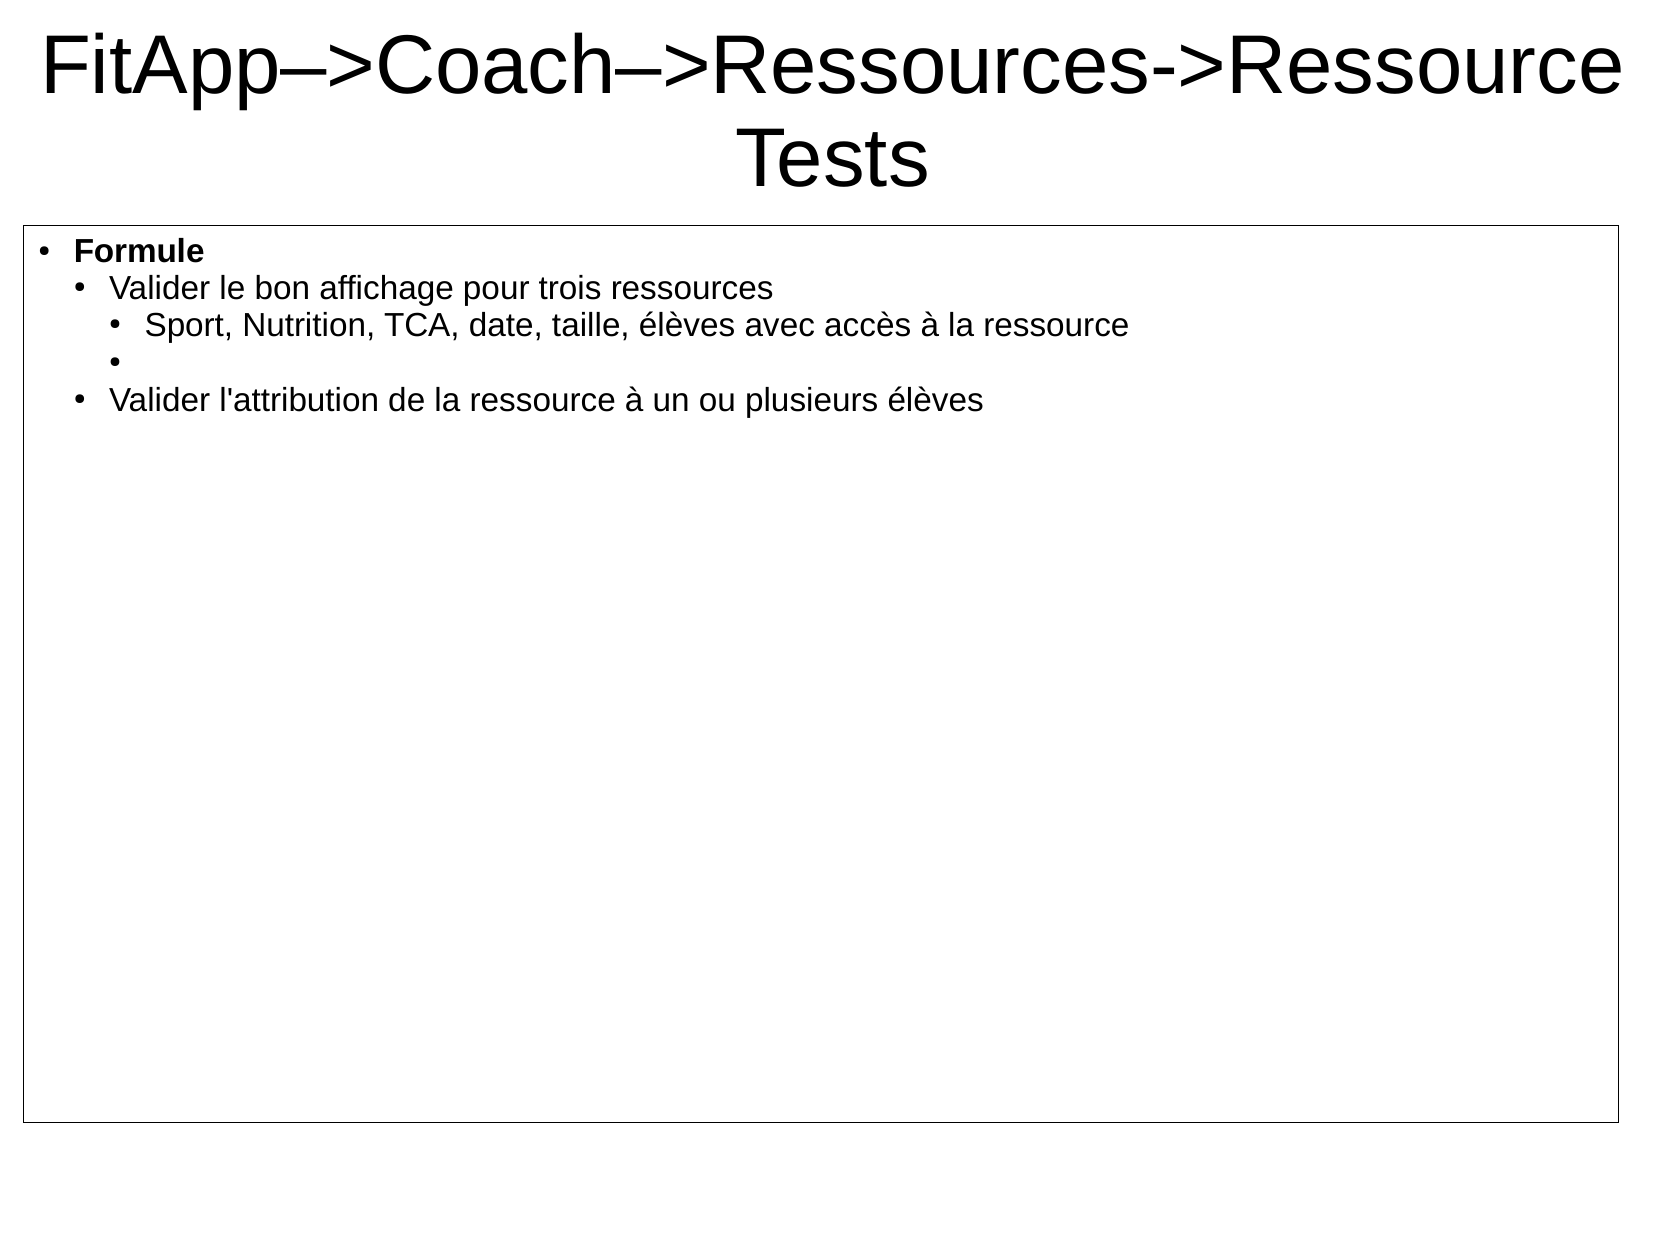

# FitApp–>Coach–>Ressources->Ressource Tests
Formule
Valider le bon affichage pour trois ressources
Sport, Nutrition, TCA, date, taille, élèves avec accès à la ressource
Valider l'attribution de la ressource à un ou plusieurs élèves